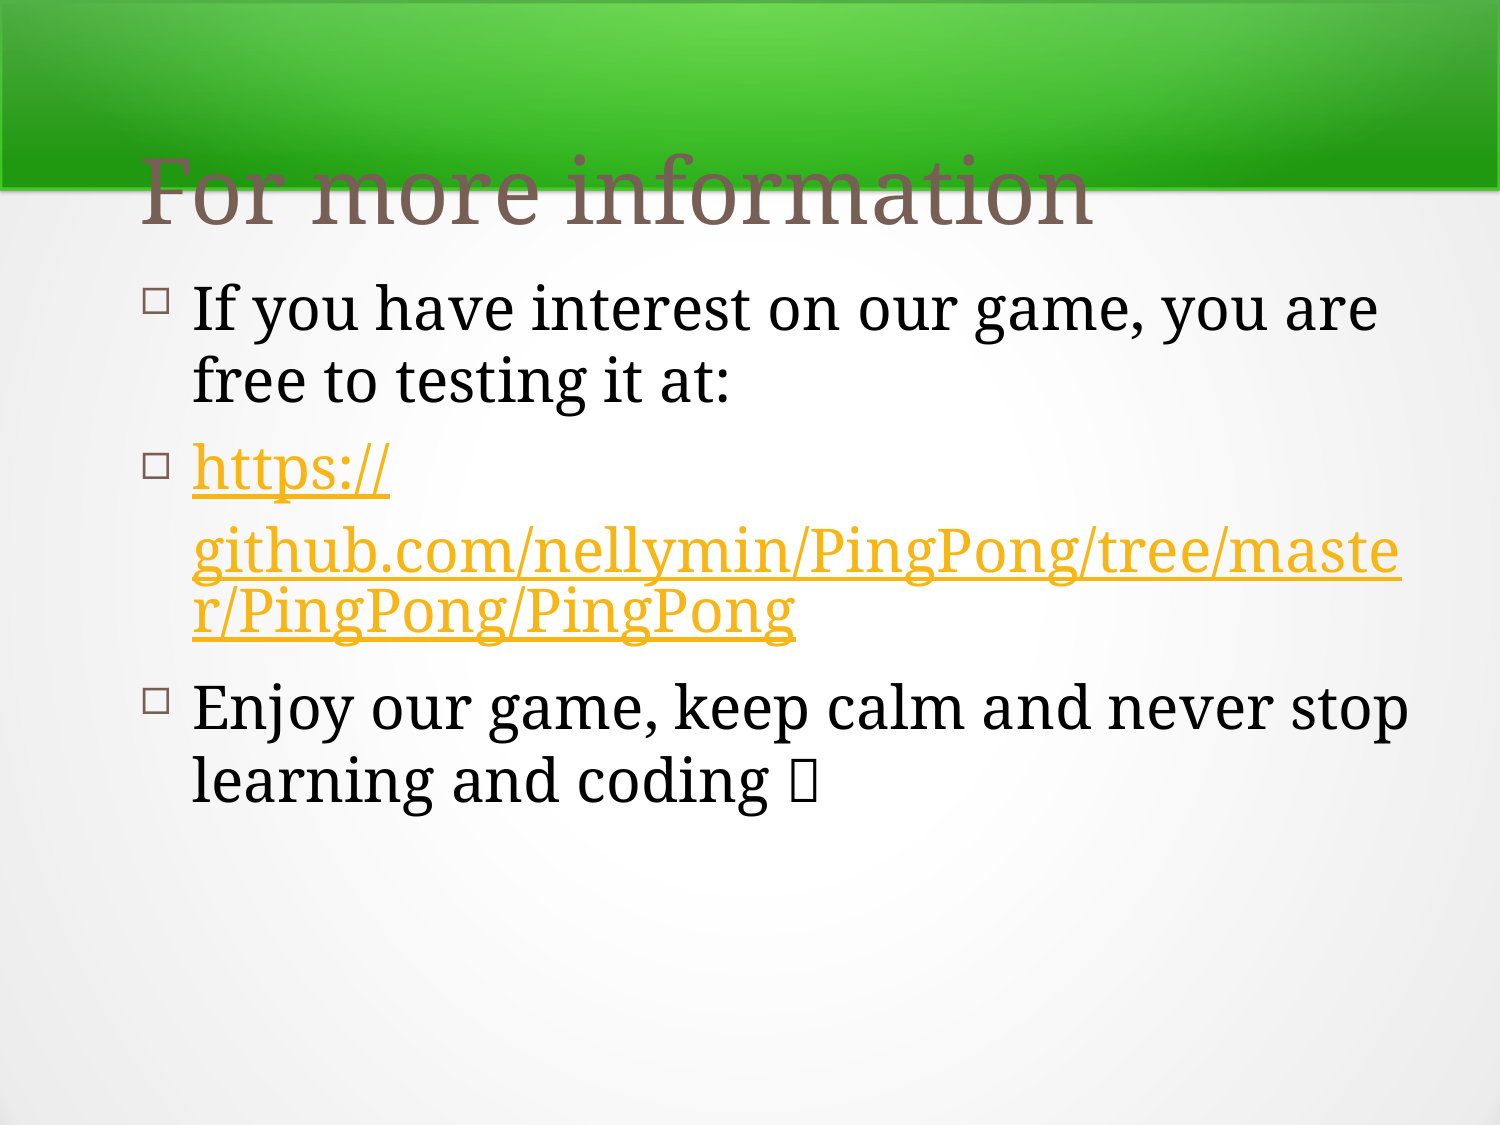

For more information
# If you have interest on our game, you are free to testing it at:
https://github.com/nellymin/PingPong/tree/master/PingPong/PingPong
Enjoy our game, keep calm and never stop learning and coding 